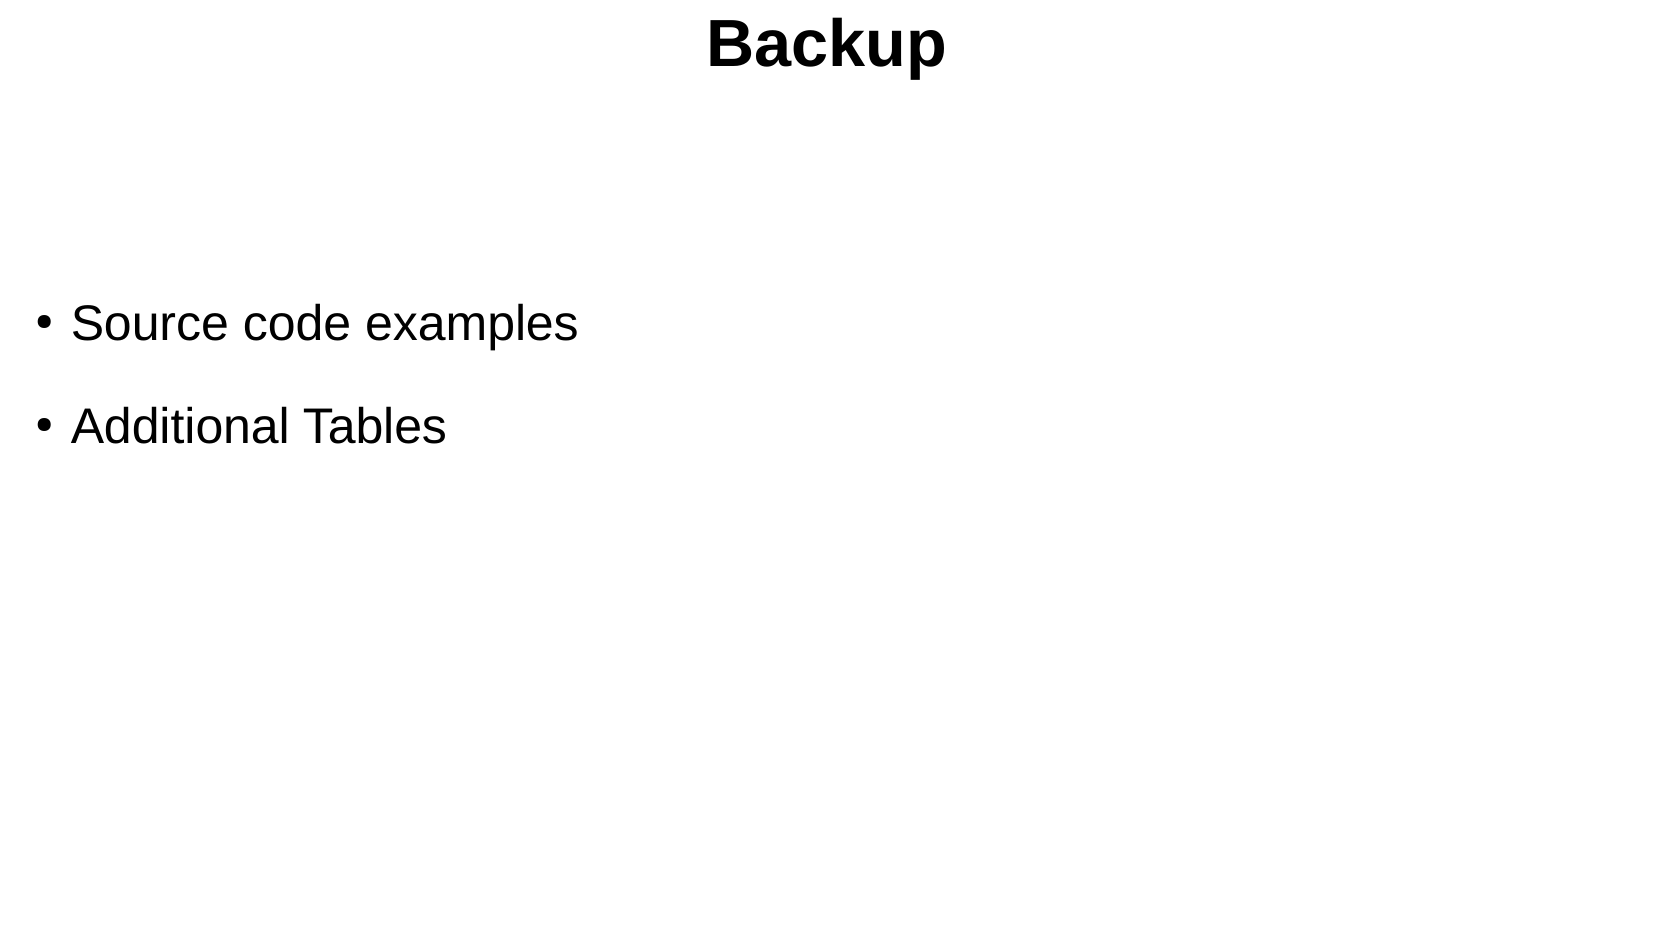

# Backup
Source code examples
Additional Tables